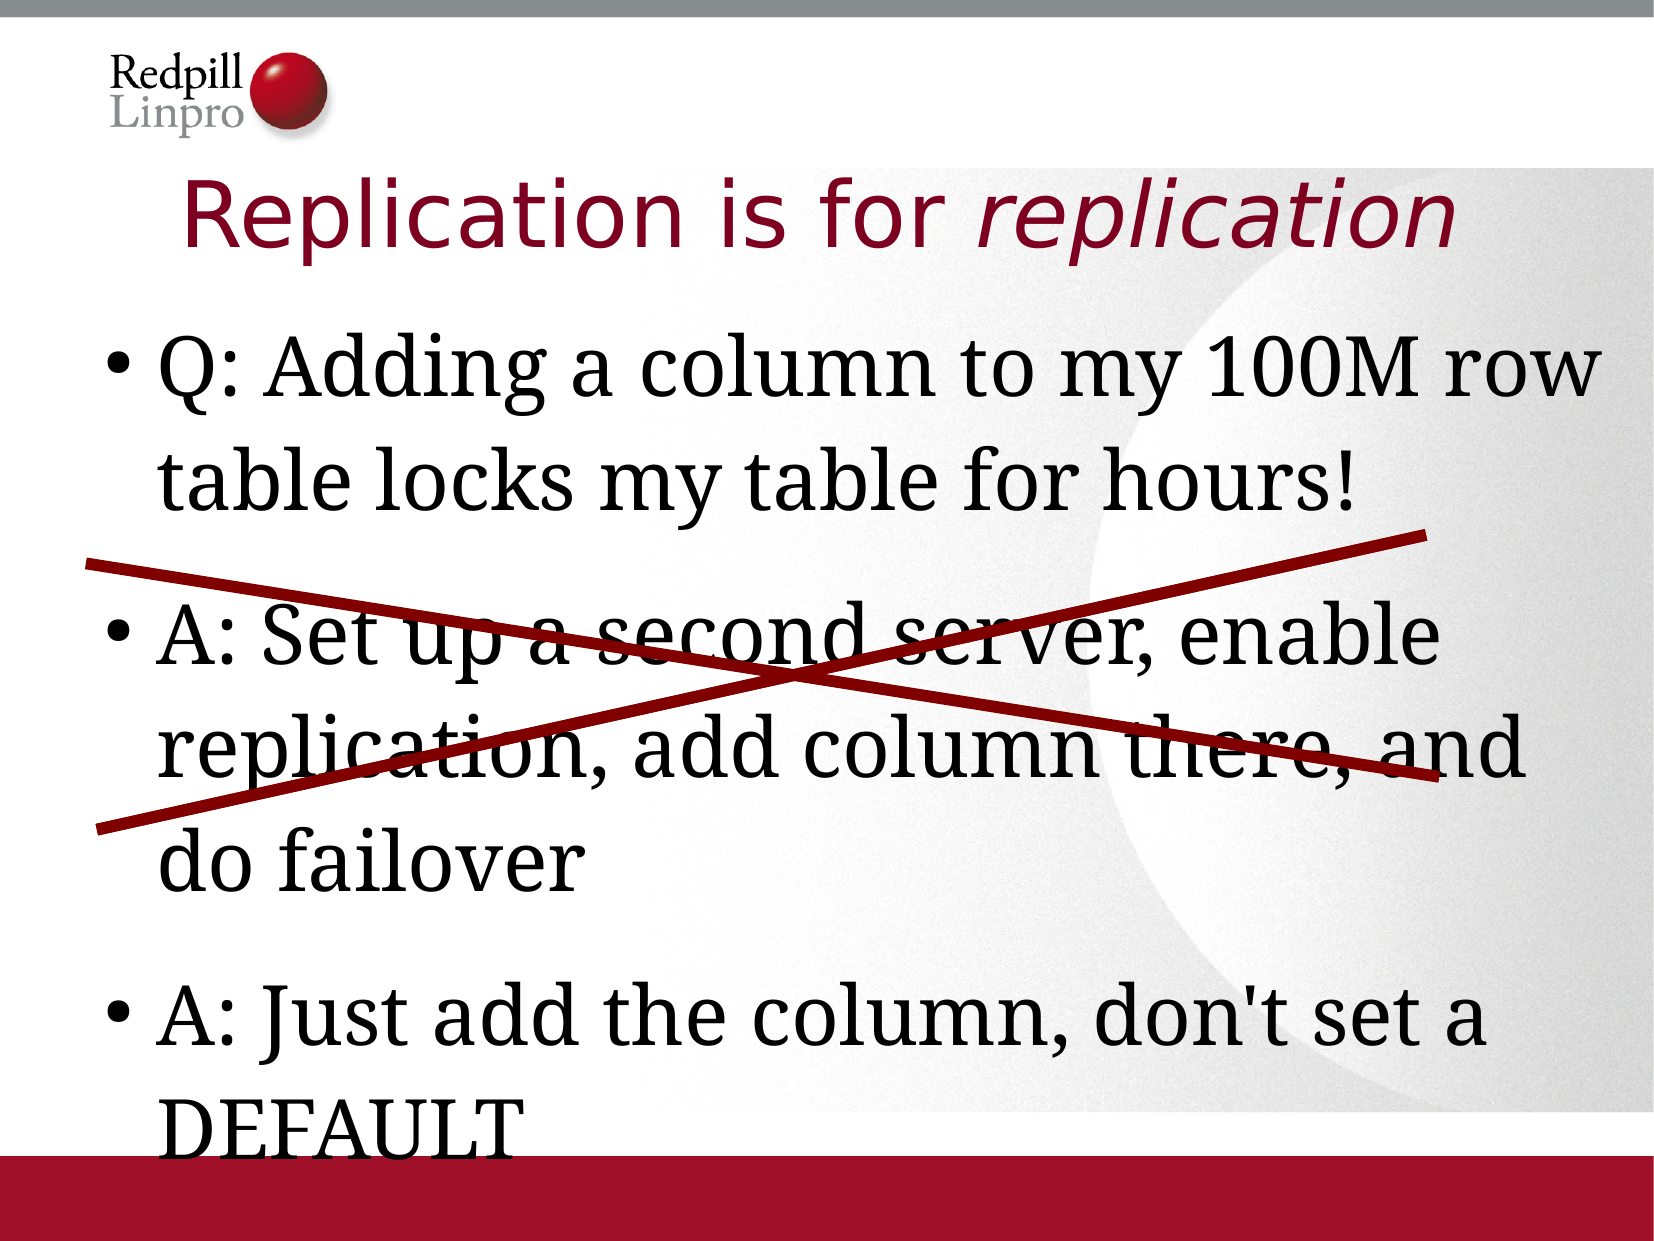

# Replication is for replication
Q: Adding a column to my 100M row table locks my table for hours!
A: Set up a second server, enable replication, add column there, and do failover
A: Just add the column, don't set a DEFAULT